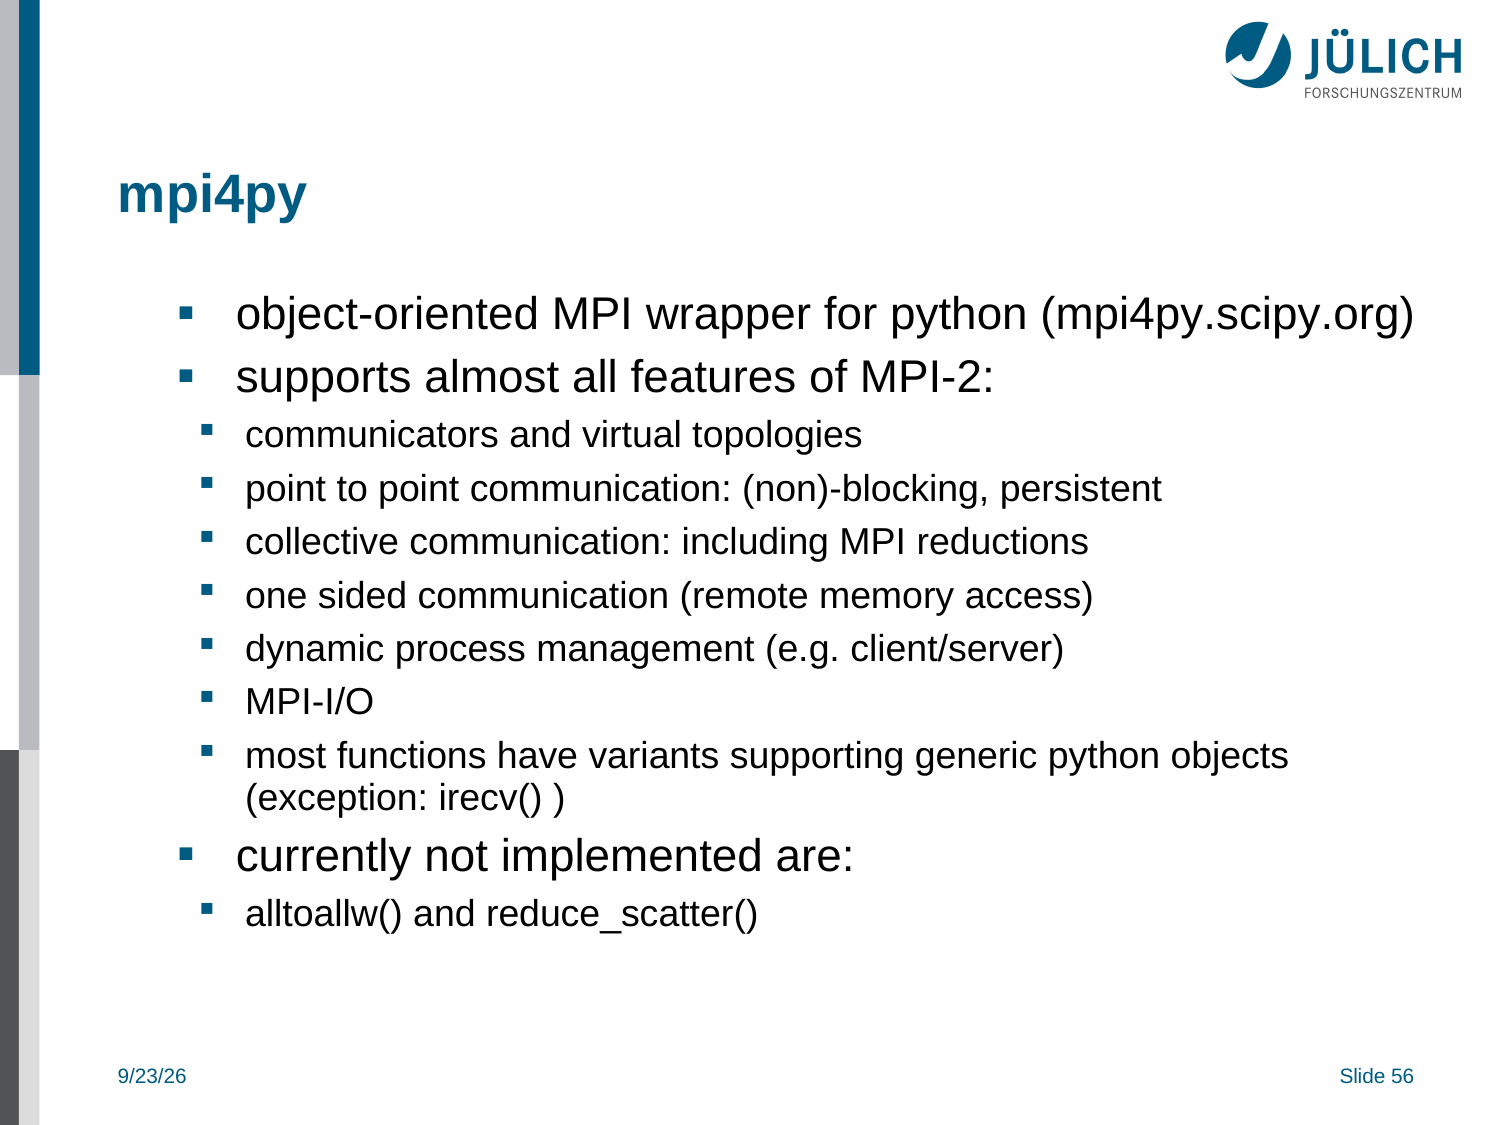

# mpi4py
object-oriented MPI wrapper for python (mpi4py.scipy.org)
supports almost all features of MPI-2:
communicators and virtual topologies
point to point communication: (non)-blocking, persistent
collective communication: including MPI reductions
one sided communication (remote memory access)
dynamic process management (e.g. client/server)
MPI-I/O
most functions have variants supporting generic python objects (exception: irecv() )
currently not implemented are:
alltoallw() and reduce_scatter()